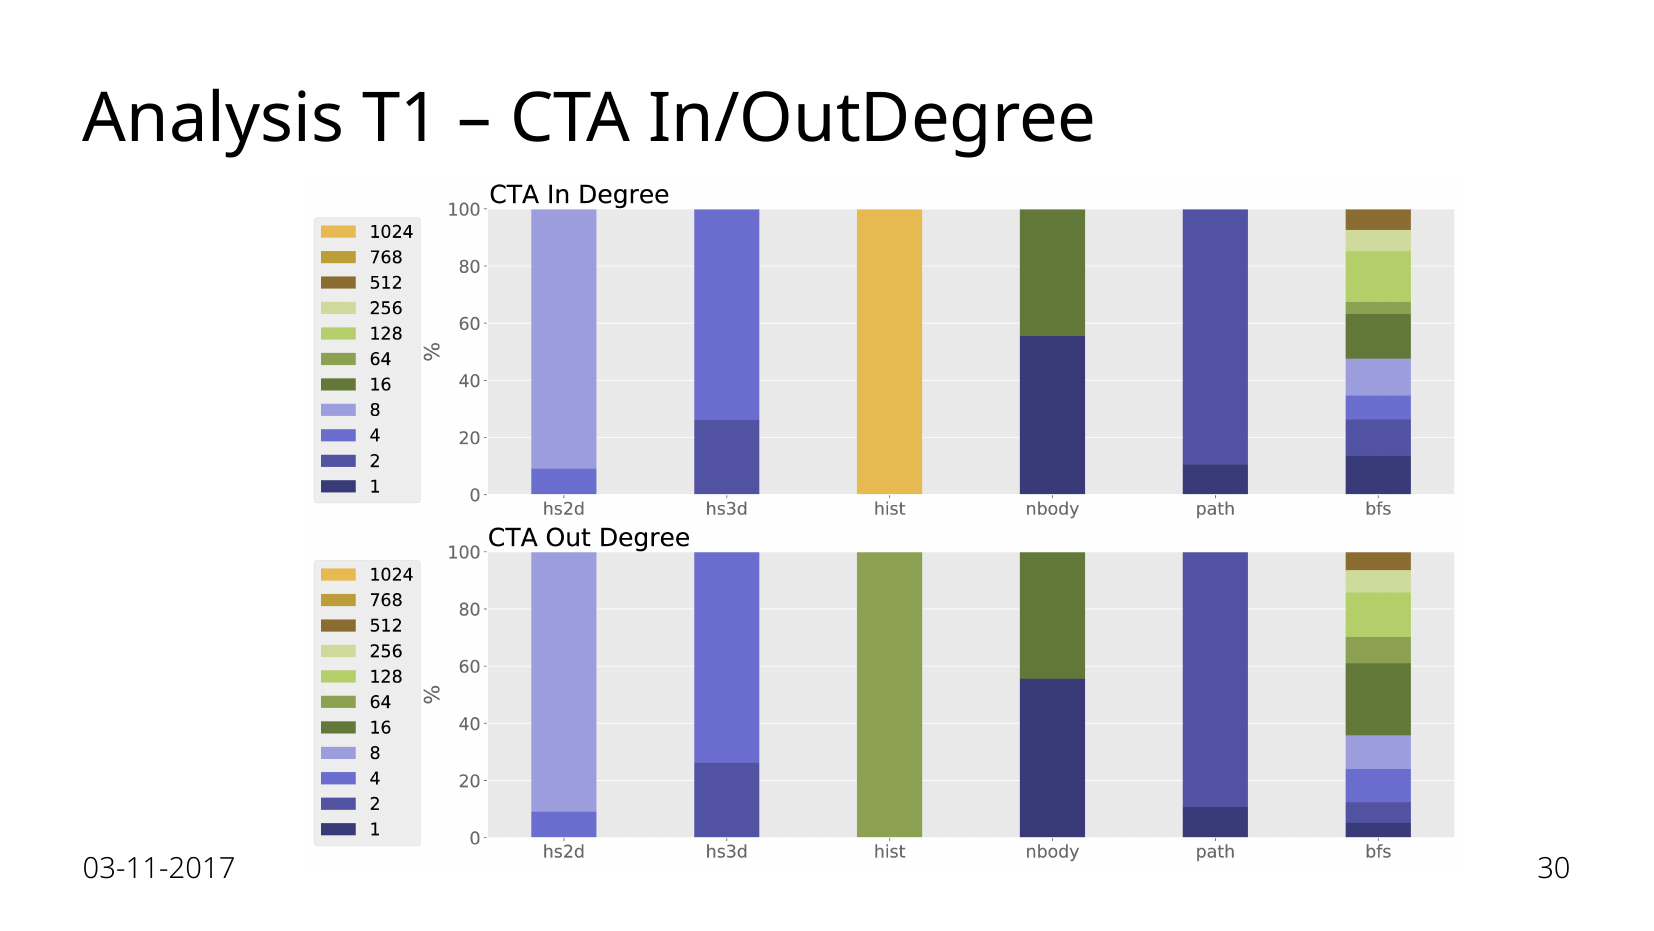

# Analysis T1 – CTA In/OutDegree
03-11-2017
30